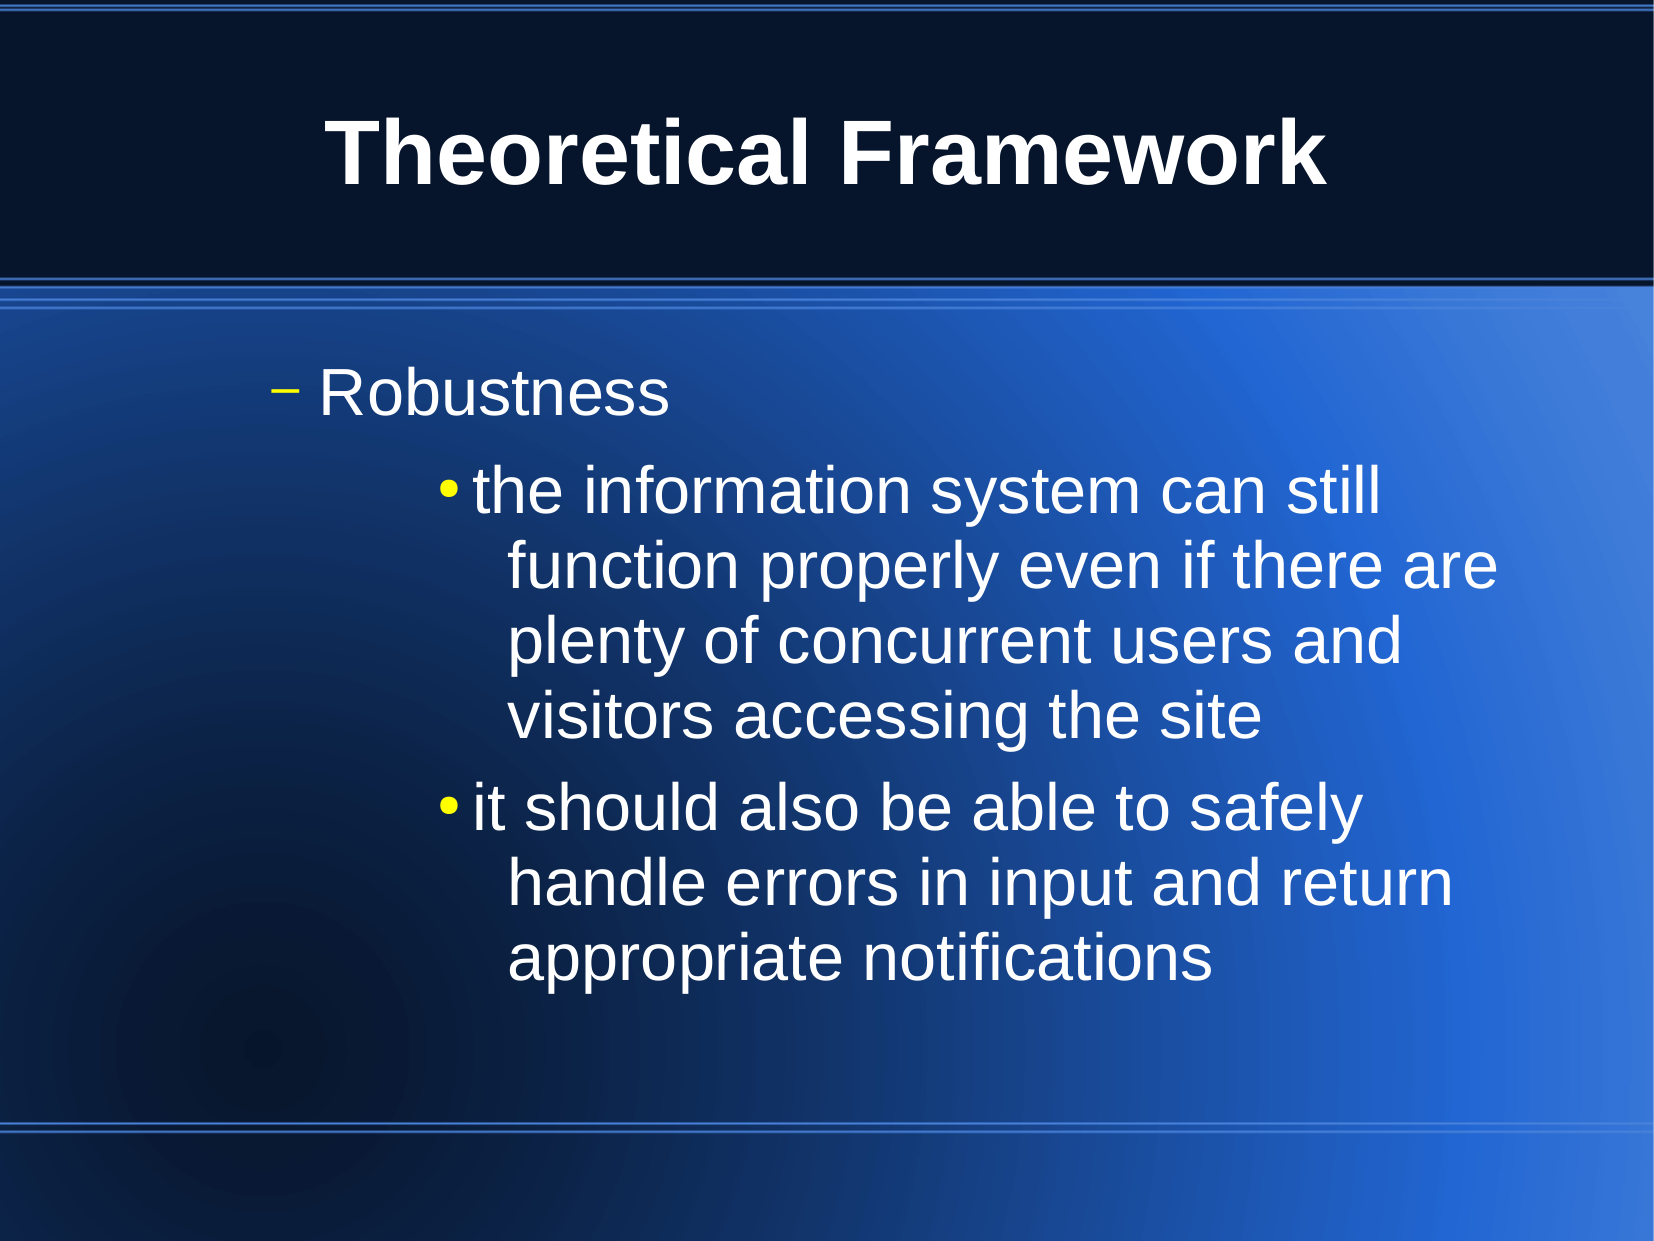

# Theoretical Framework
Robustness
the information system can still function properly even if there are plenty of concurrent users and visitors accessing the site
it should also be able to safely handle errors in input and return appropriate notifications